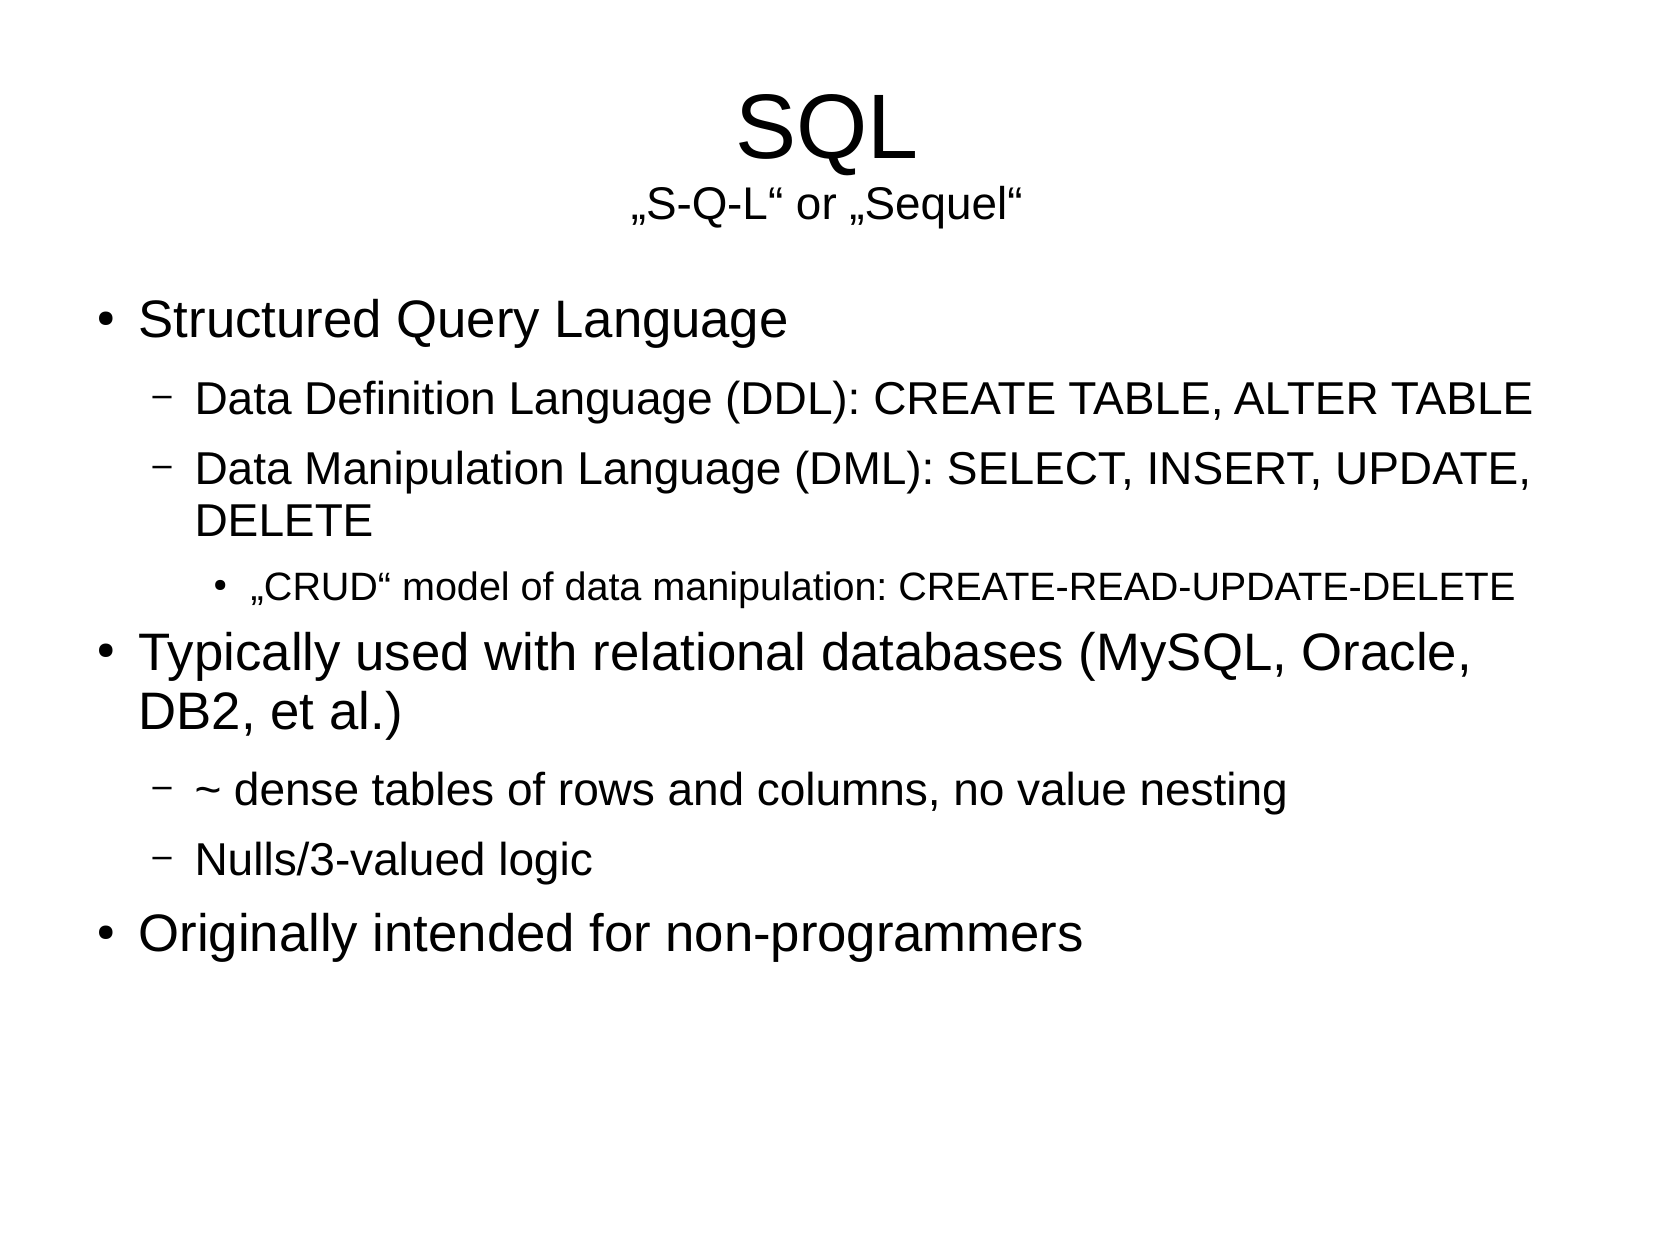

# SQL „S-Q-L“ or „Sequel“
Structured Query Language
Data Definition Language (DDL): CREATE TABLE, ALTER TABLE
Data Manipulation Language (DML): SELECT, INSERT, UPDATE, DELETE
„CRUD“ model of data manipulation: CREATE-READ-UPDATE-DELETE
Typically used with relational databases (MySQL, Oracle, DB2, et al.)
~ dense tables of rows and columns, no value nesting
Nulls/3-valued logic
Originally intended for non-programmers